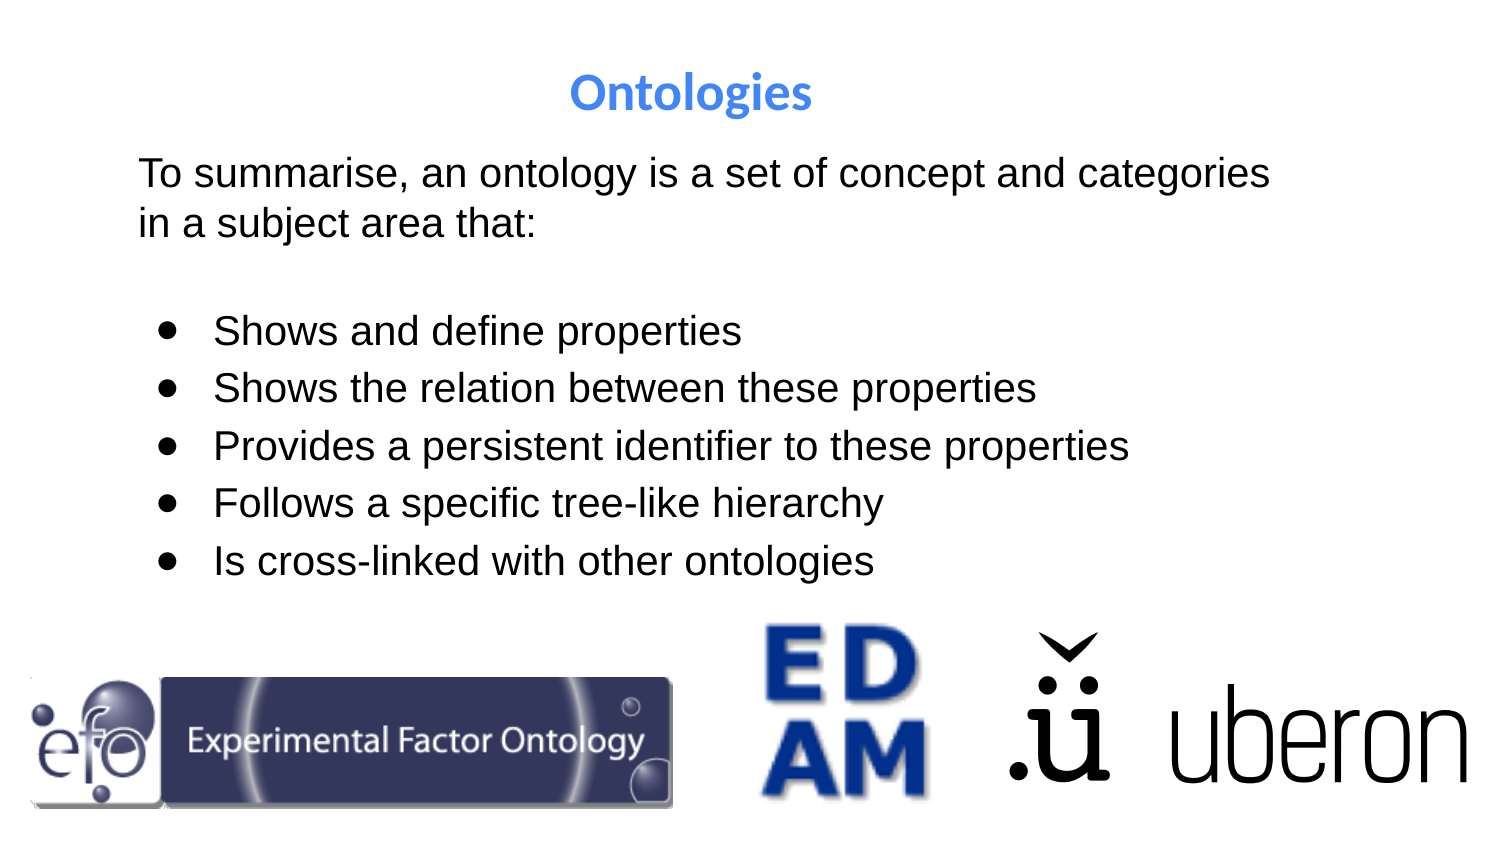

Ontologies
To summarise, an ontology is a set of concept and categories in a subject area that:
Shows and define properties
Shows the relation between these properties
Provides a persistent identifier to these properties
Follows a specific tree-like hierarchy
Is cross-linked with other ontologies